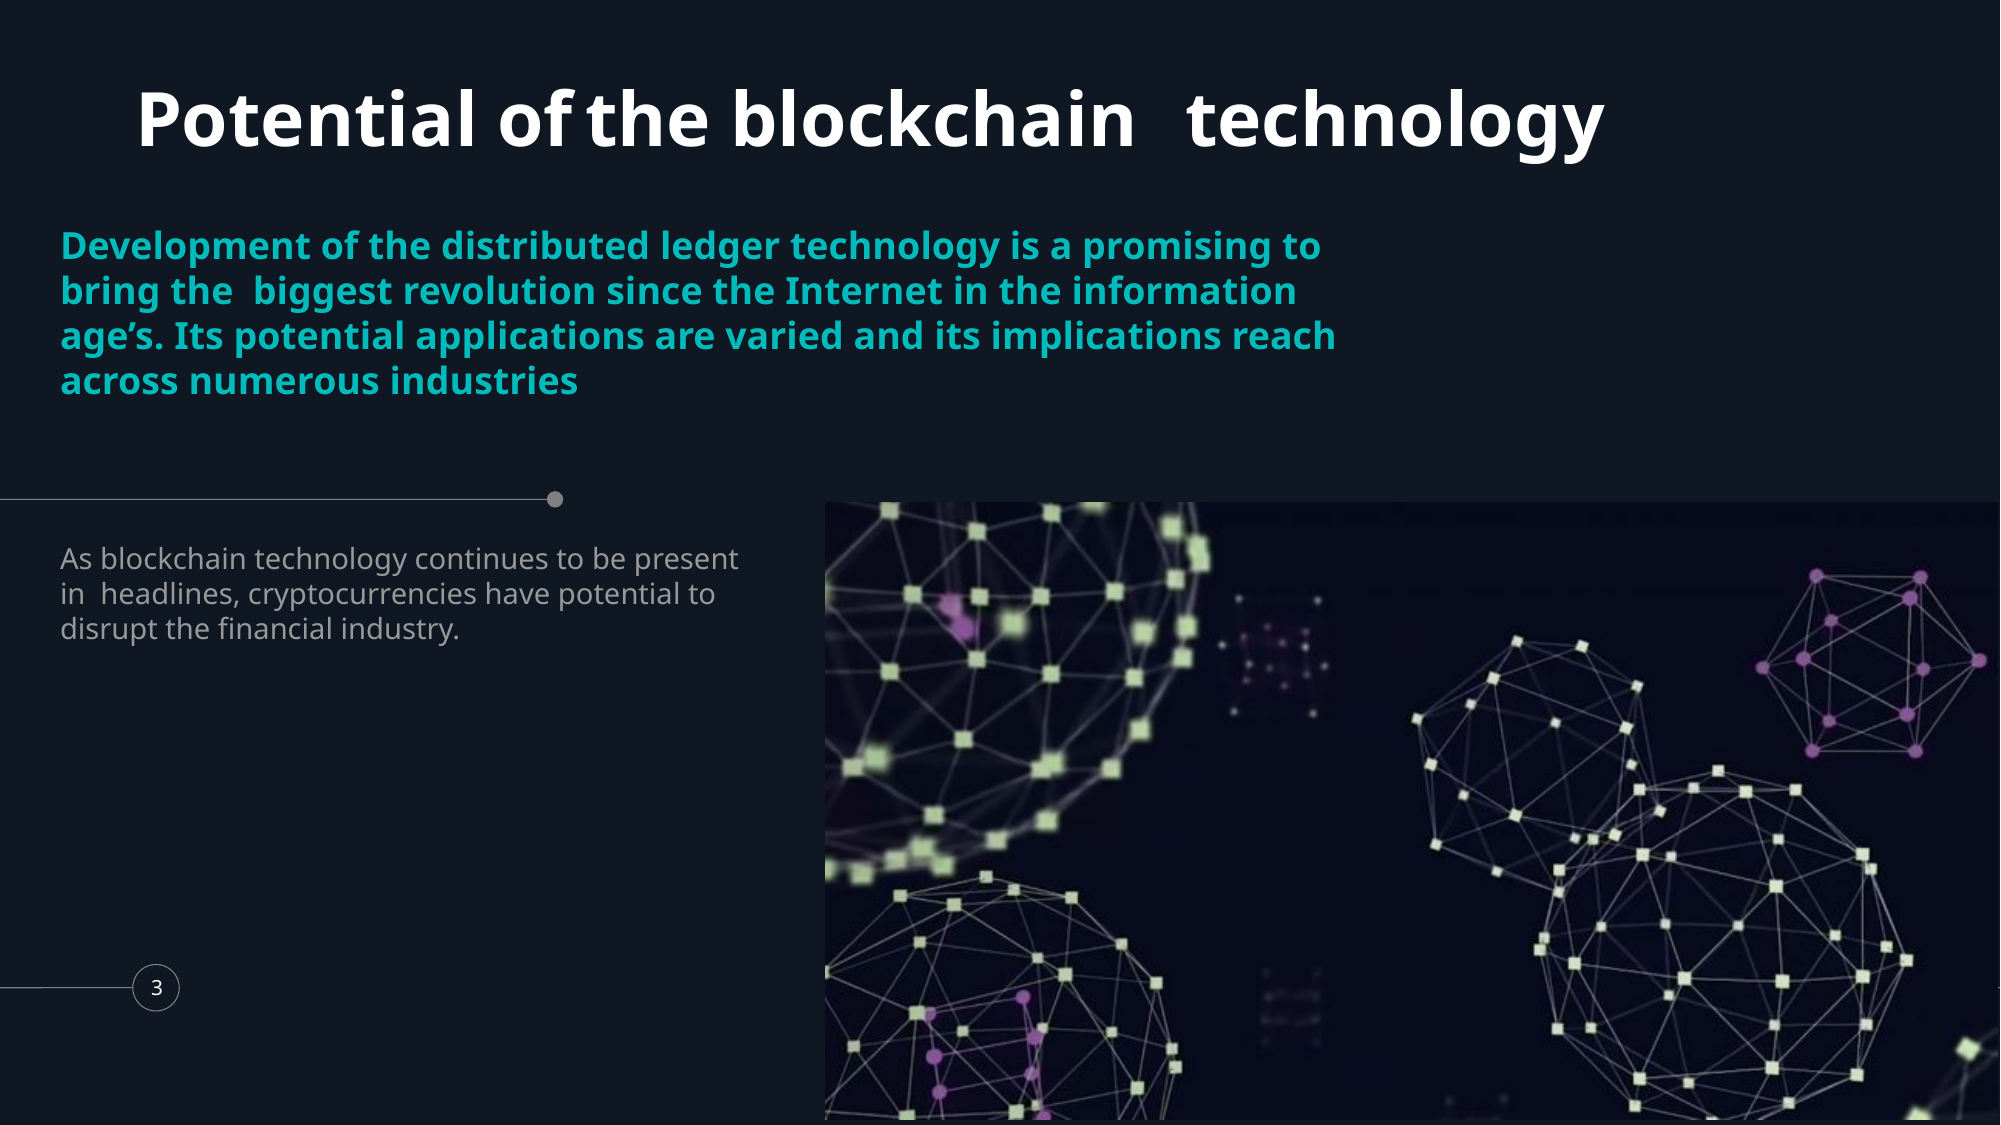

# Potential of	the blockchain	technology
Development of the distributed ledger technology is a promising to bring the biggest revolution since the Internet in the information age’s. Its potential applications are varied and its implications reach across numerous industries
As blockchain technology continues to be present in headlines, cryptocurrencies have potential to disrupt the financial industry.